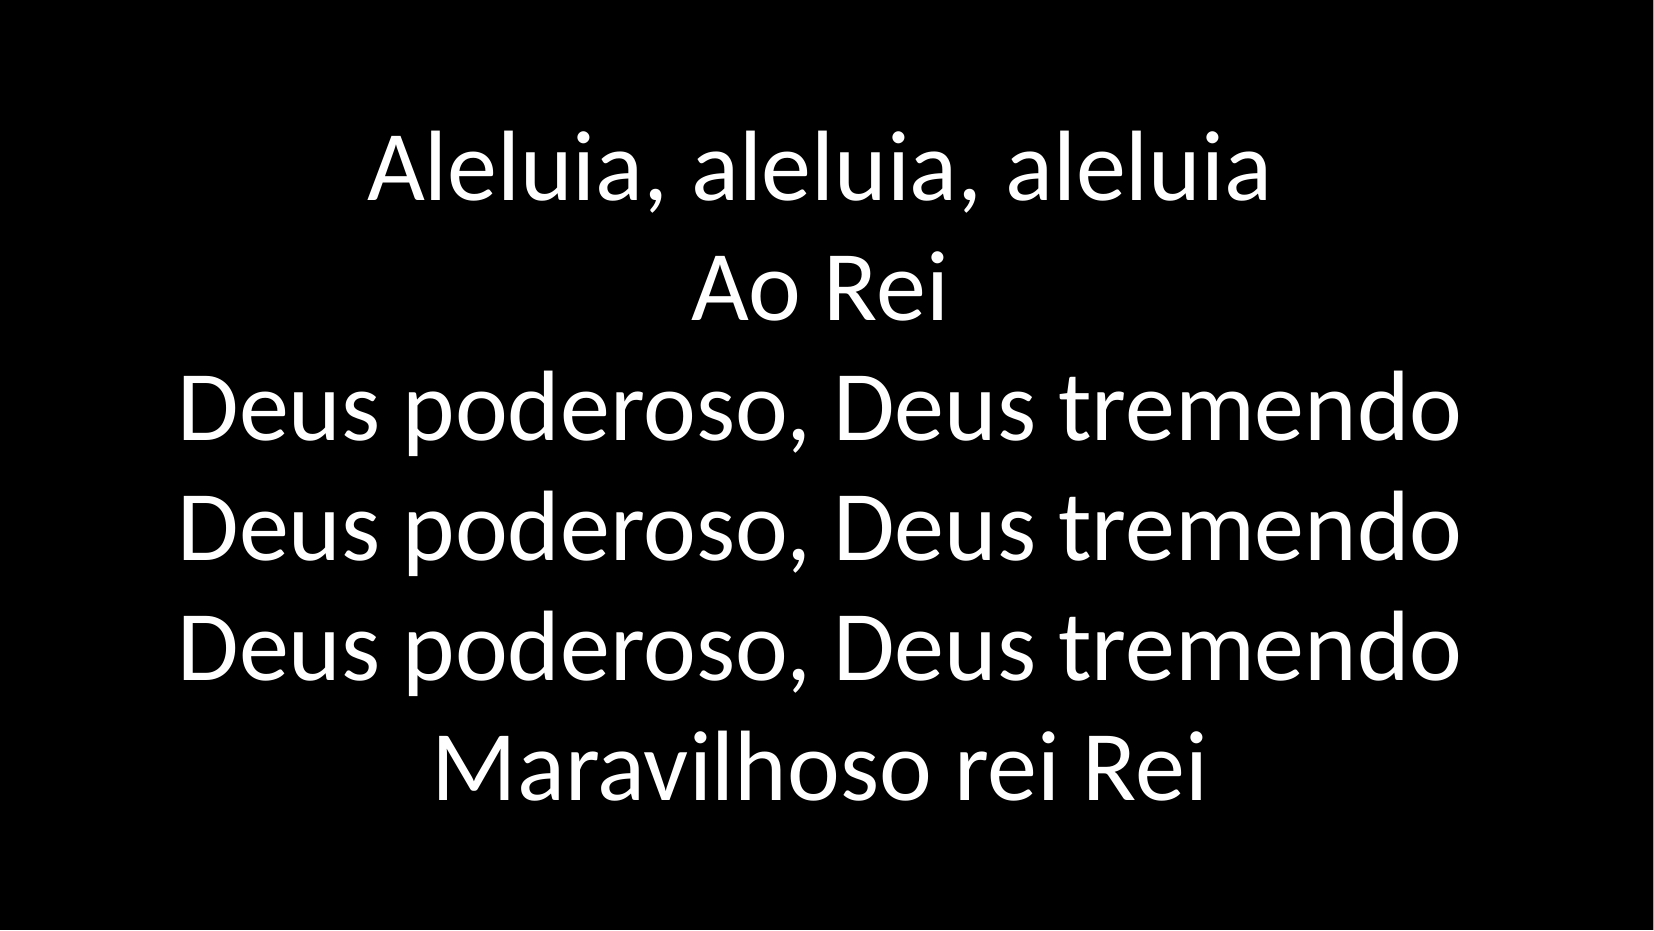

# Aleluia, aleluia, aleluia Ao Rei Deus poderoso, Deus tremendo Deus poderoso, Deus tremendo Deus poderoso, Deus tremendo Maravilhoso rei Rei